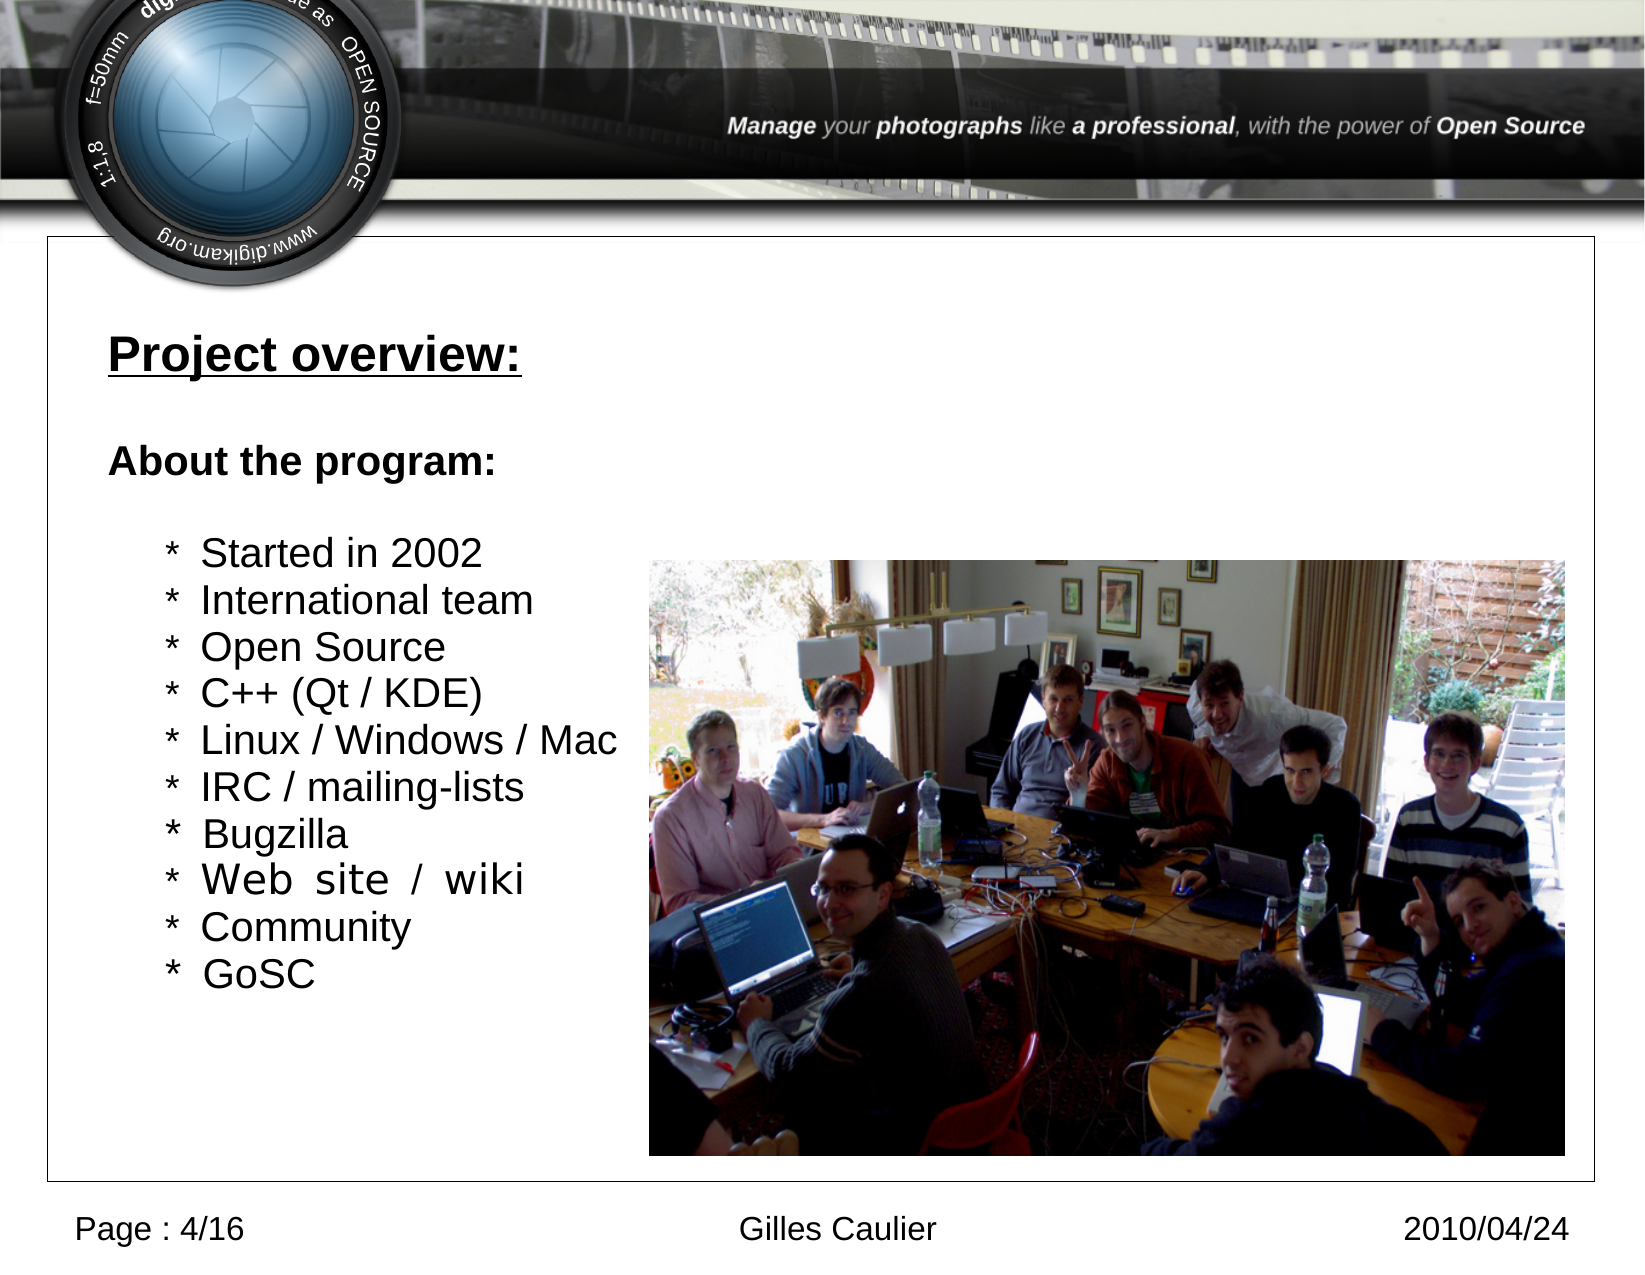

# Project overview: About the program: * Started in 2002 * International team * Open Source * C++ (Qt / KDE) * Linux / Windows / Mac * IRC / mailing-lists * Bugzilla * Web site / wiki * Community * GoSC
Page : /16							Gilles Caulier							2010/04/24